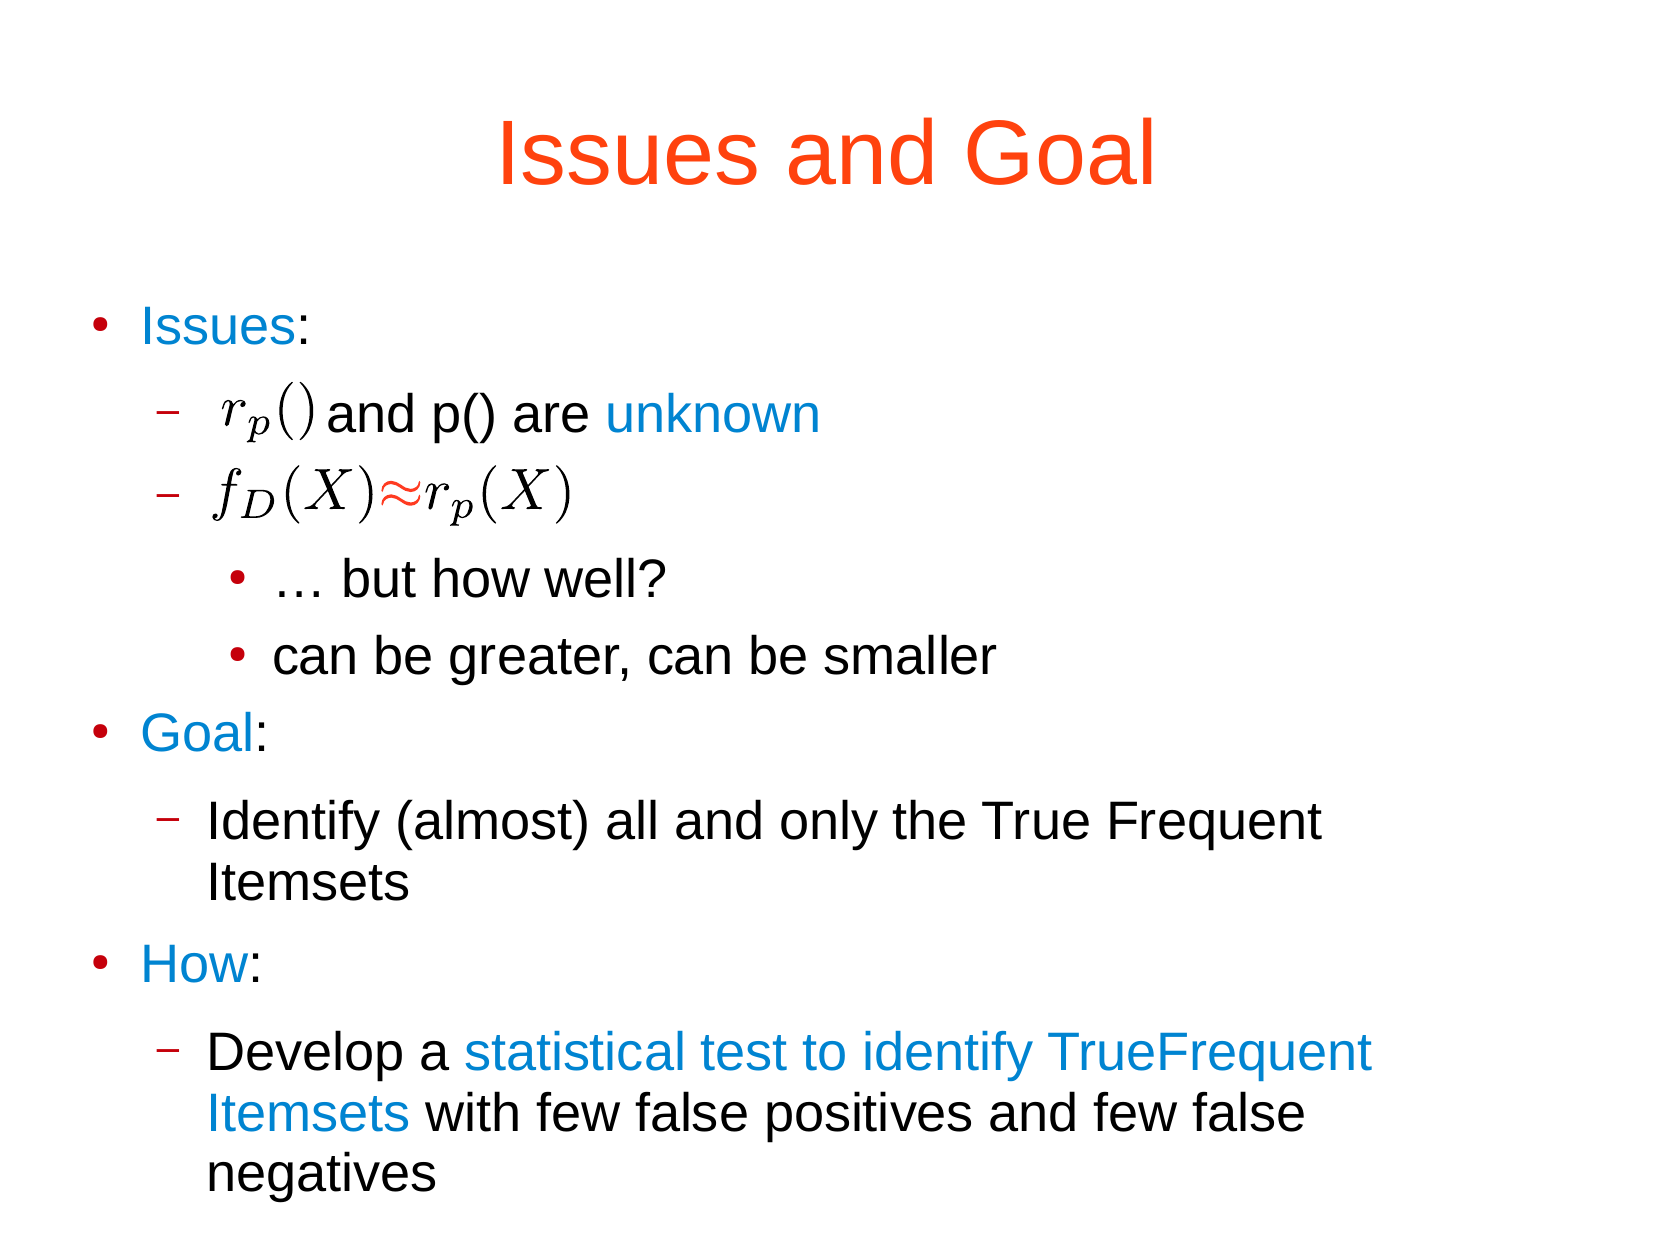

# Issues and Goal
Issues:
 and p() are unknown
… but how well?
can be greater, can be smaller
Goal:
Identify (almost) all and only the True Frequent Itemsets
How:
Develop a statistical test to identify TrueFrequent Itemsets with few false positives and few false negatives